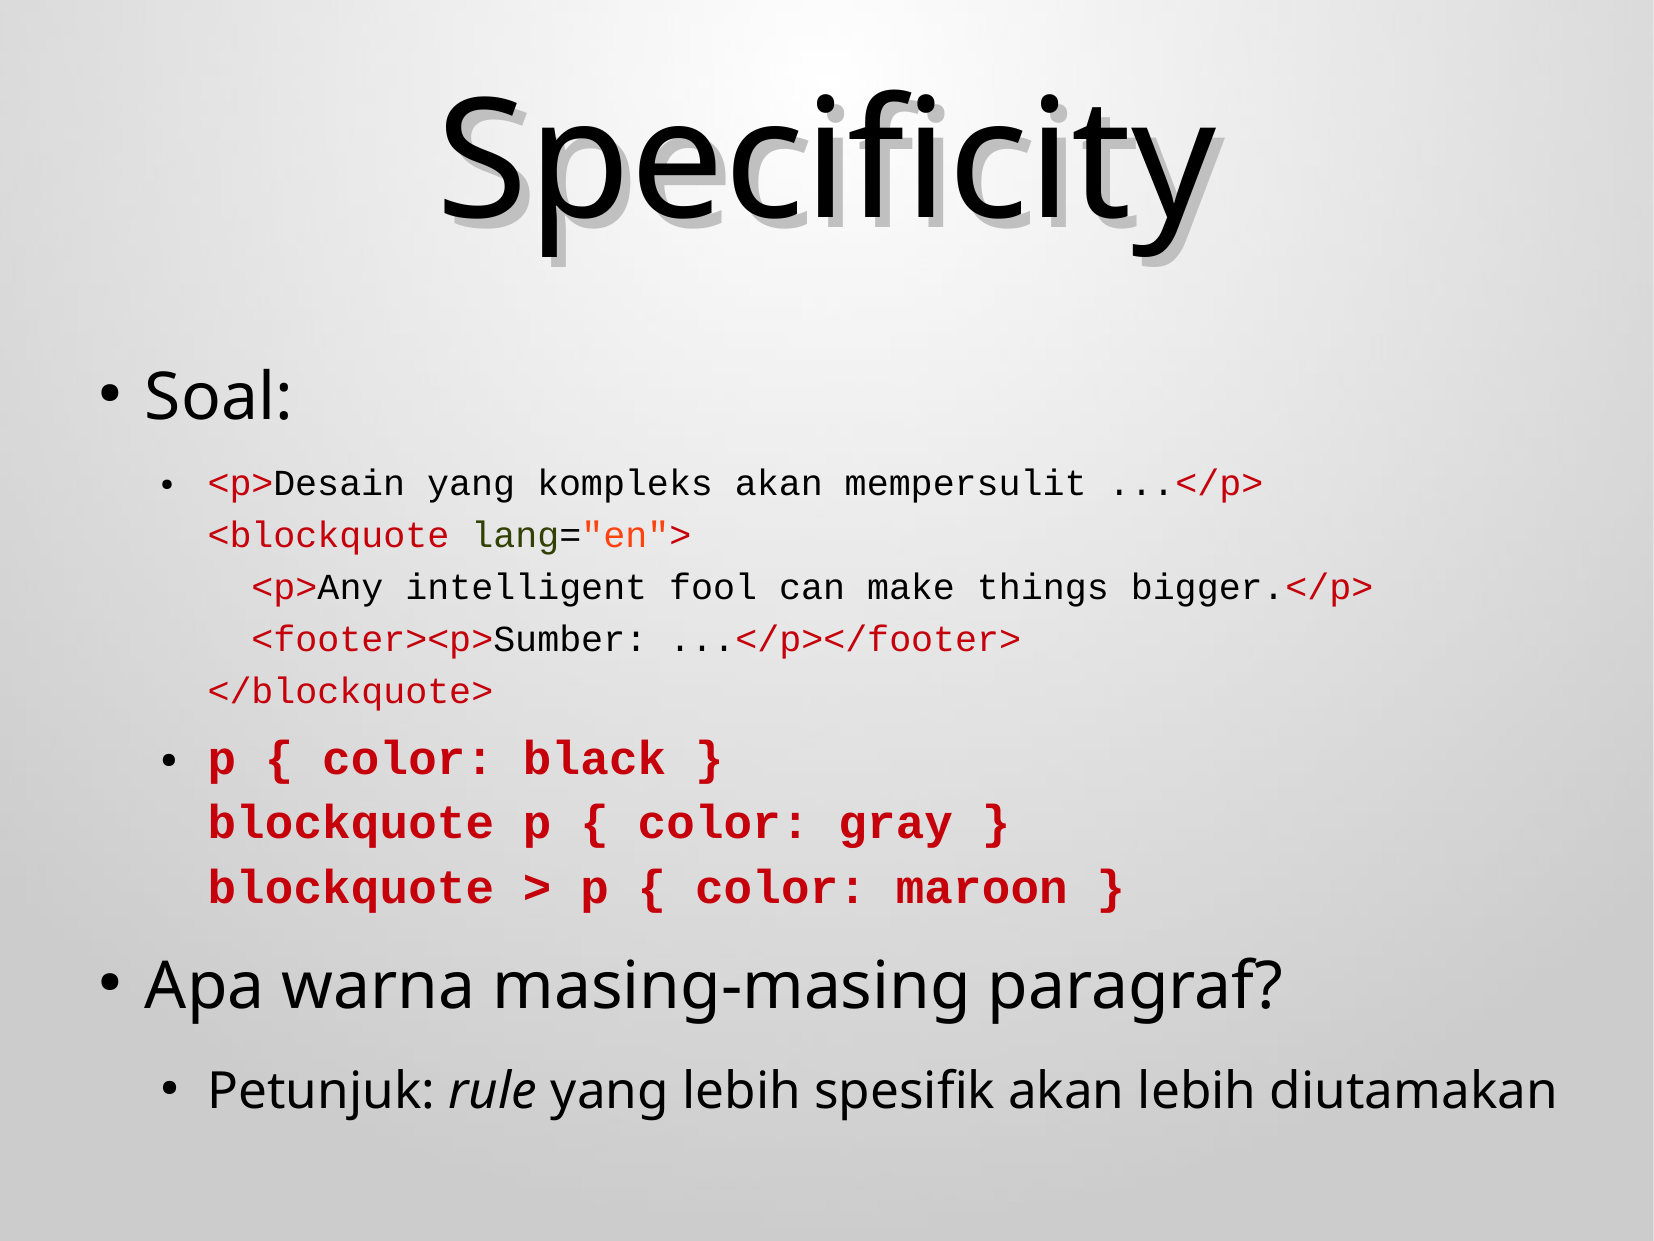

# Specificity
Soal:
<p>Desain yang kompleks akan mempersulit ...</p>
<blockquote lang="en">
 <p>Any intelligent fool can make things bigger.</p>
 <footer><p>Sumber: ...</p></footer>
</blockquote>
p { color: black }
blockquote p { color: gray }
blockquote > p { color: maroon }
Apa warna masing-masing paragraf?
Petunjuk: rule yang lebih spesifik akan lebih diutamakan